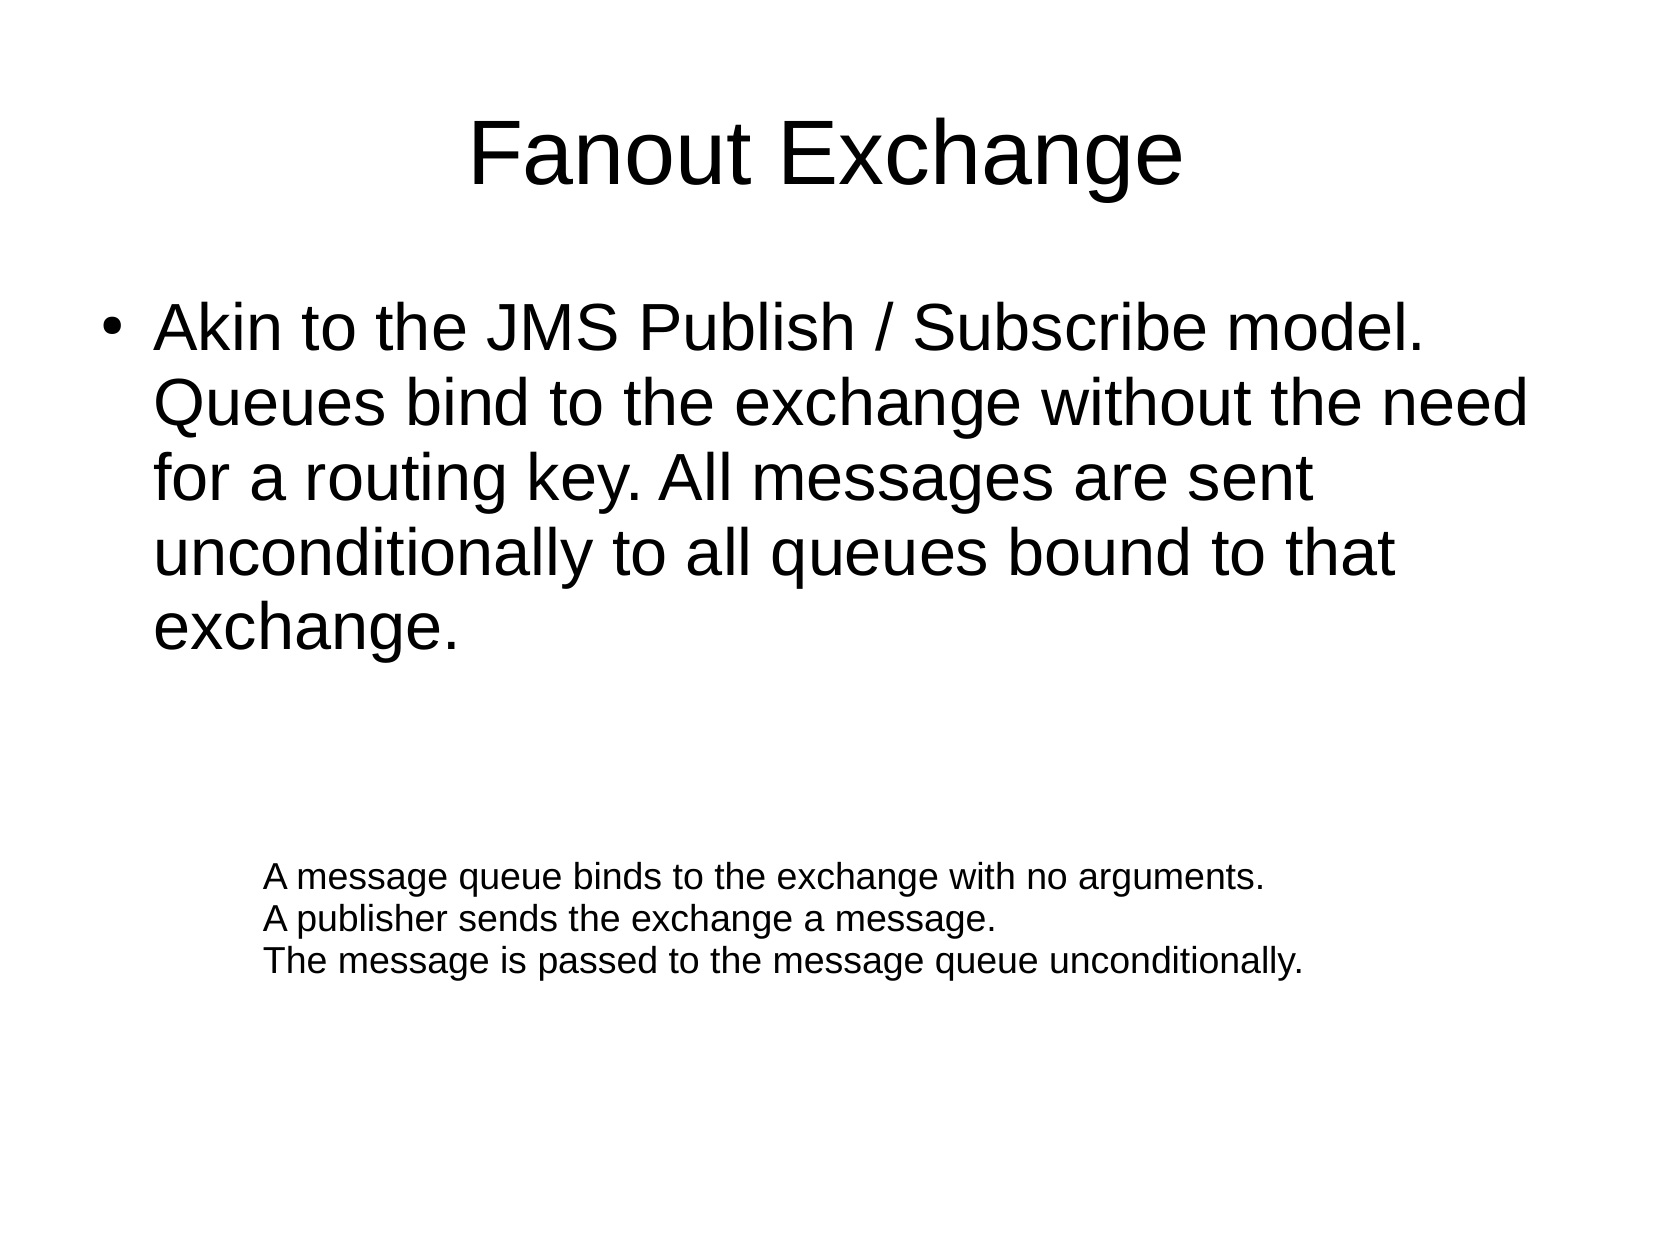

# Fanout Exchange
Akin to the JMS Publish / Subscribe model. Queues bind to the exchange without the need for a routing key. All messages are sent unconditionally to all queues bound to that exchange.
A message queue binds to the exchange with no arguments.
A publisher sends the exchange a message.
The message is passed to the message queue unconditionally.